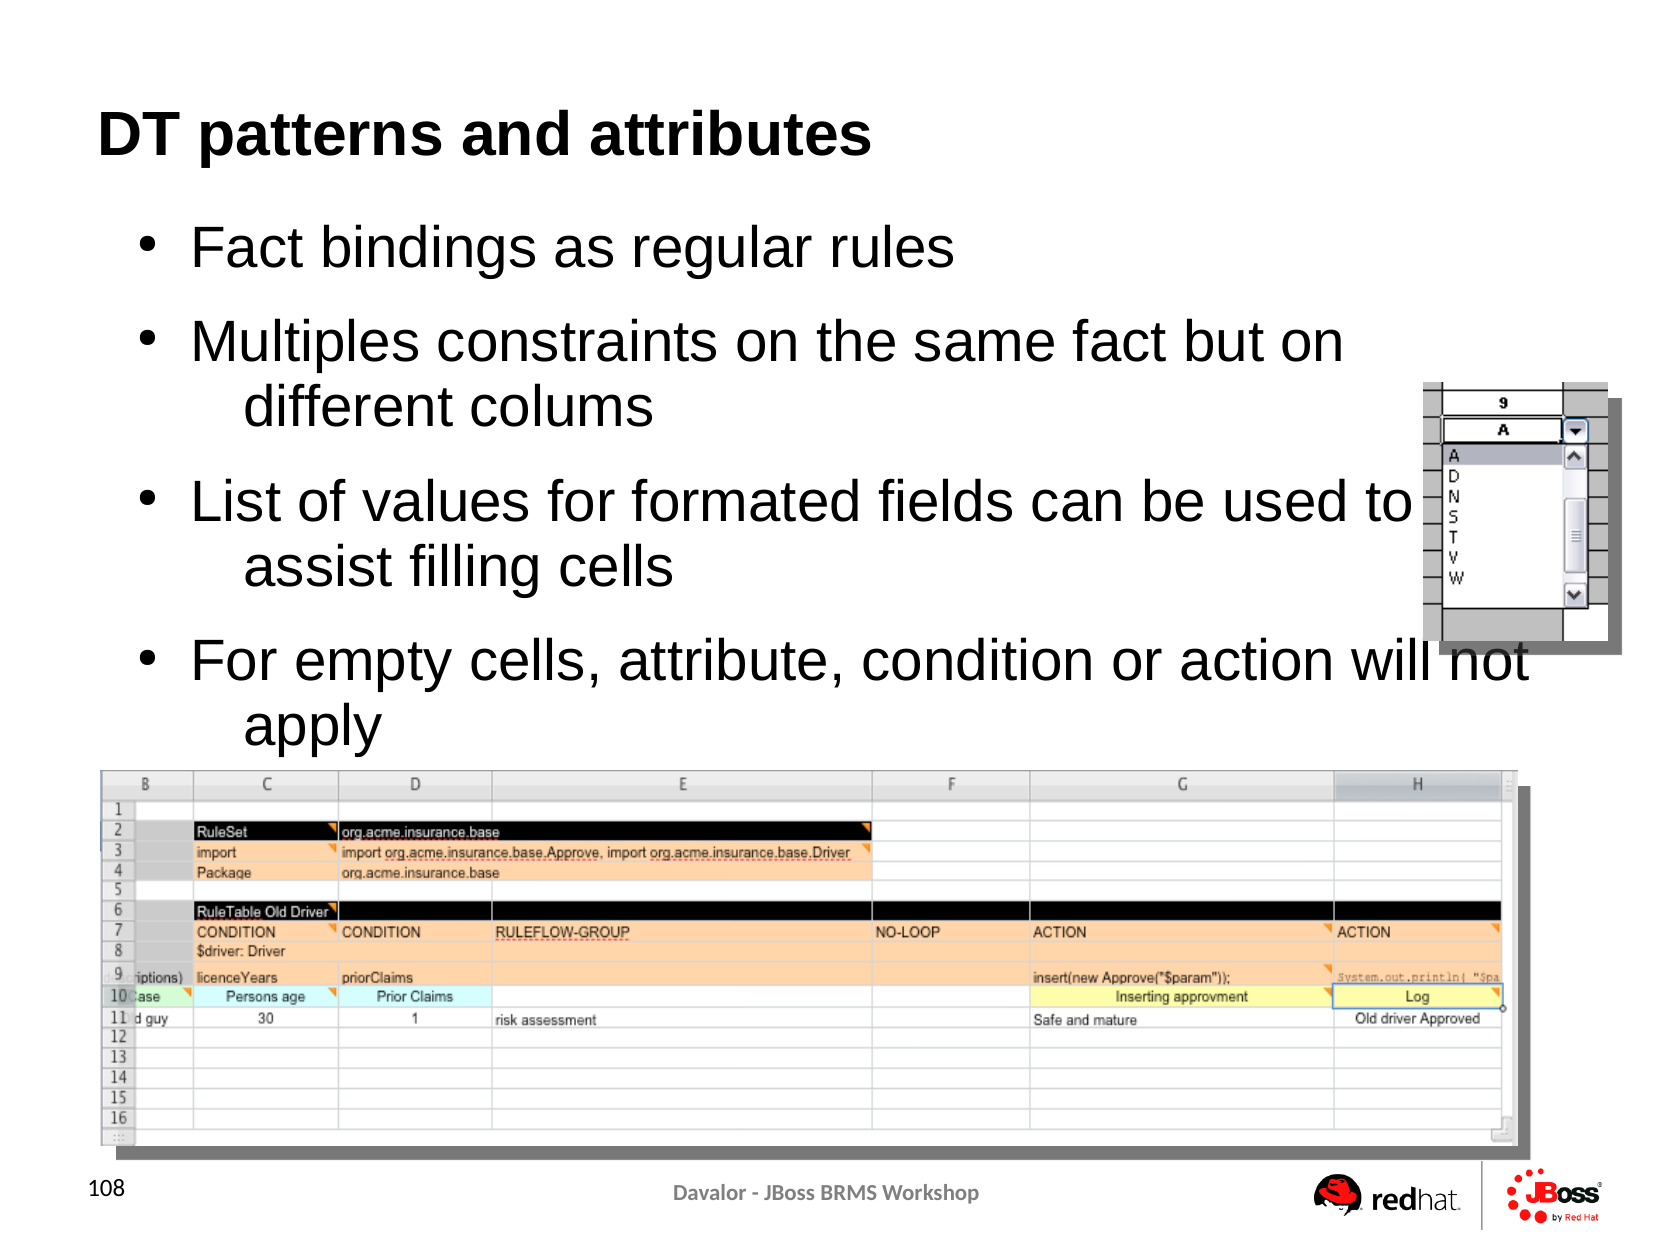

# DT patterns and attributes
Fact bindings as regular rules
Multiples constraints on the same fact but on different colums
List of values for formated fields can be used to assist filling cells
For empty cells, attribute, condition or action will not apply